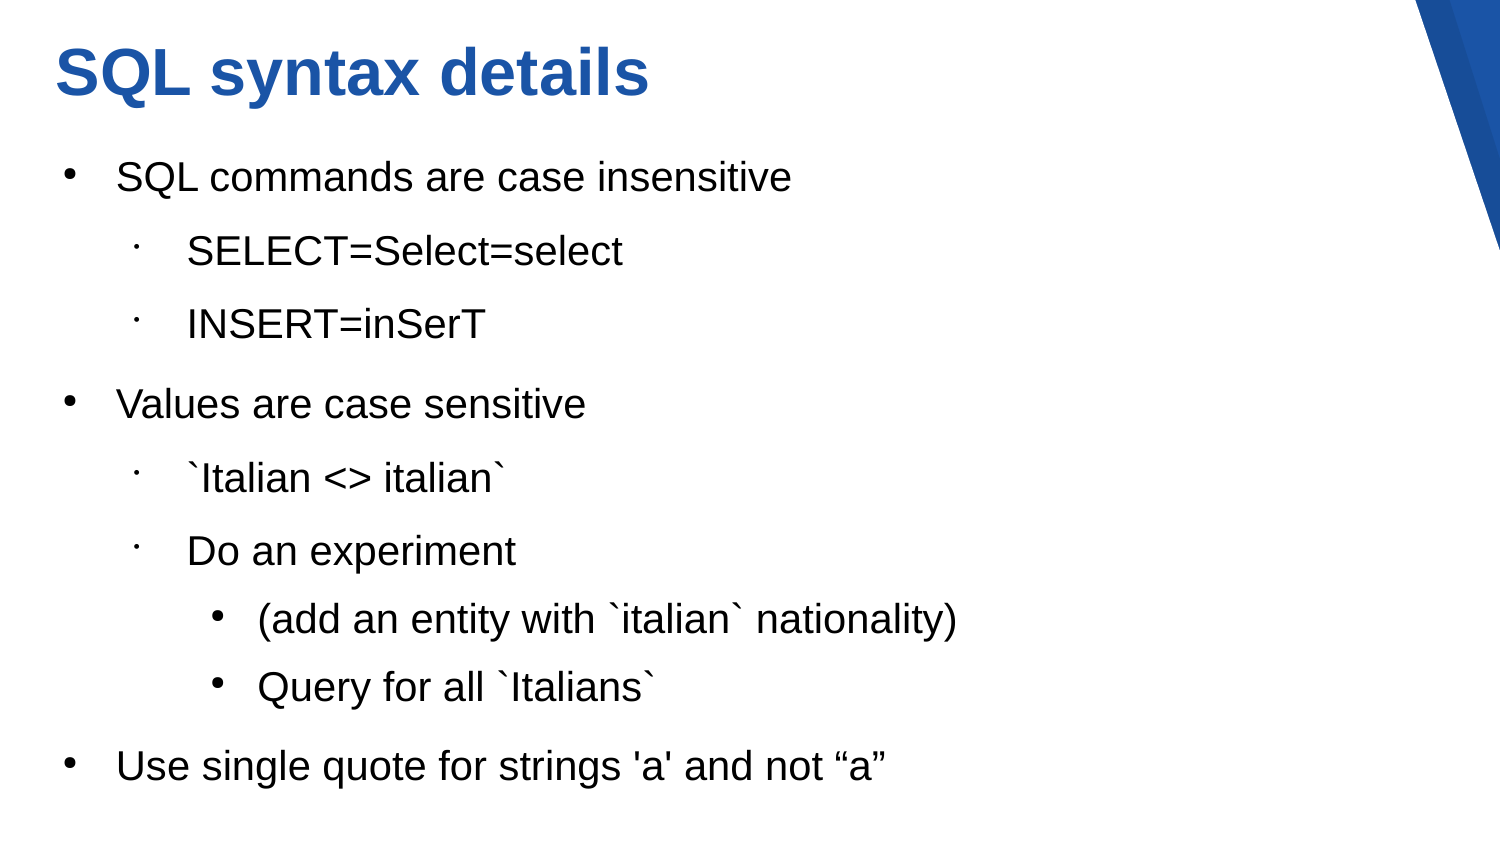

# SQL syntax details
SQL commands are case insensitive
SELECT=Select=select
INSERT=inSerT
Values are case sensitive
`Italian <> italian`
Do an experiment
(add an entity with `italian` nationality)
Query for all `Italians`
Use single quote for strings 'a' and not “a”